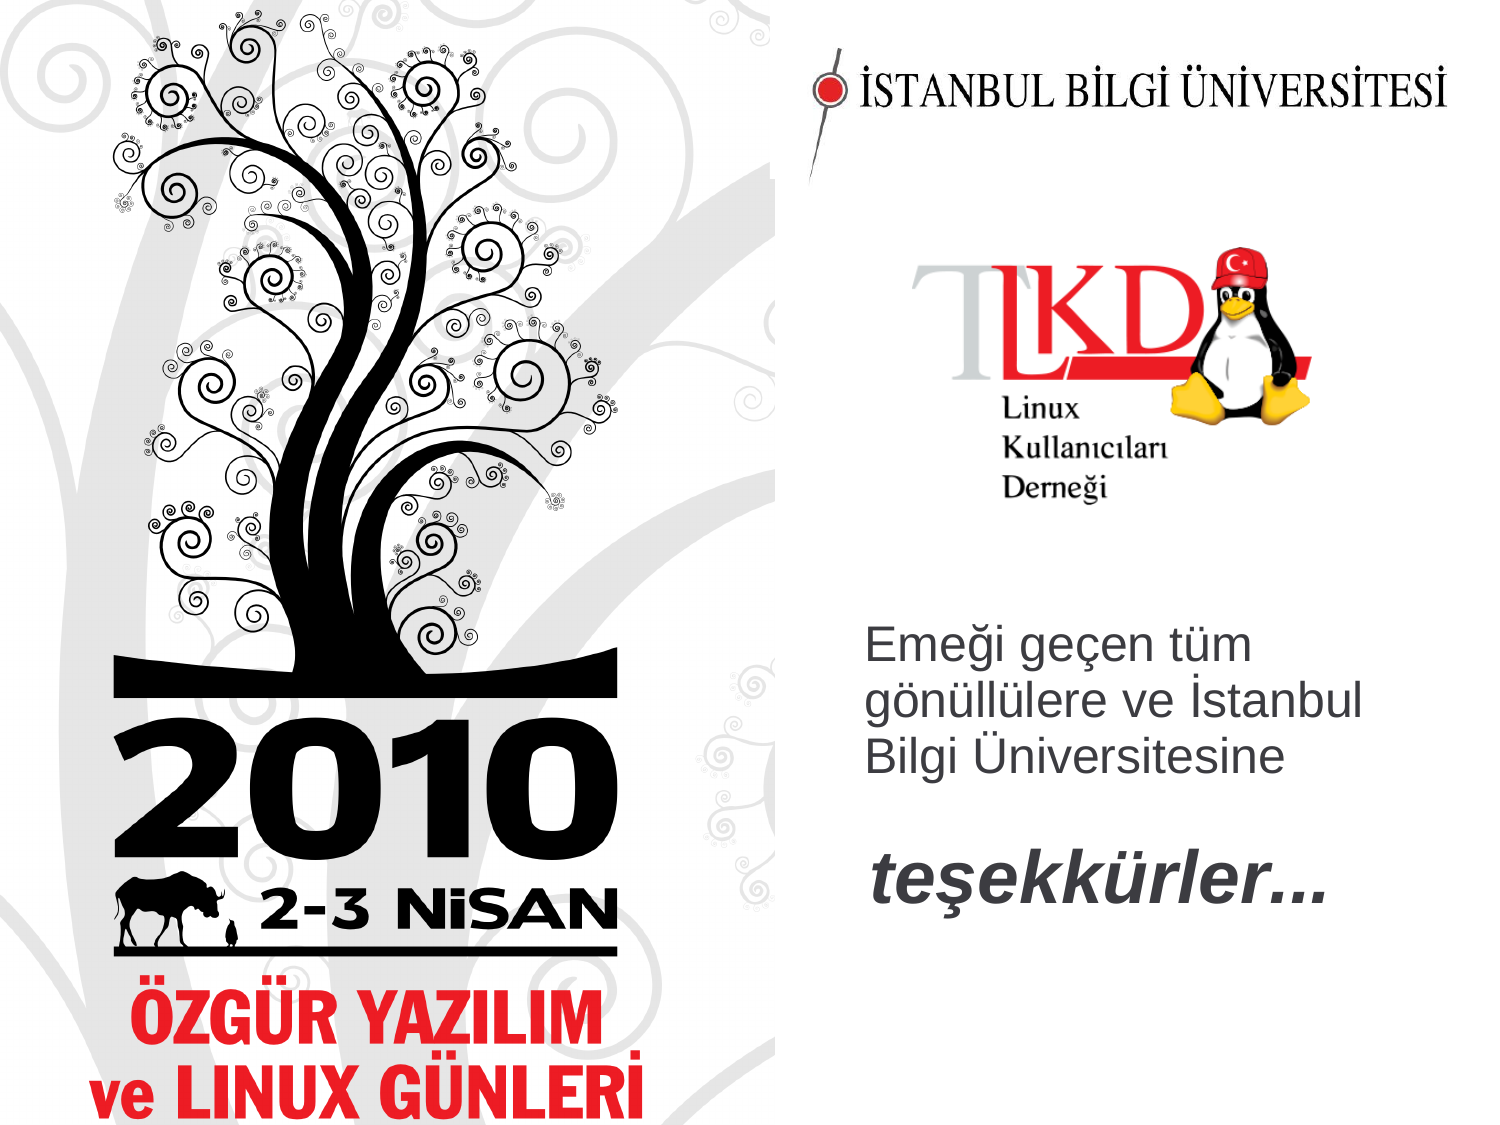

Emeği geçen tüm gönüllülere ve İstanbul Bilgi Üniversitesine
teşekkürler...